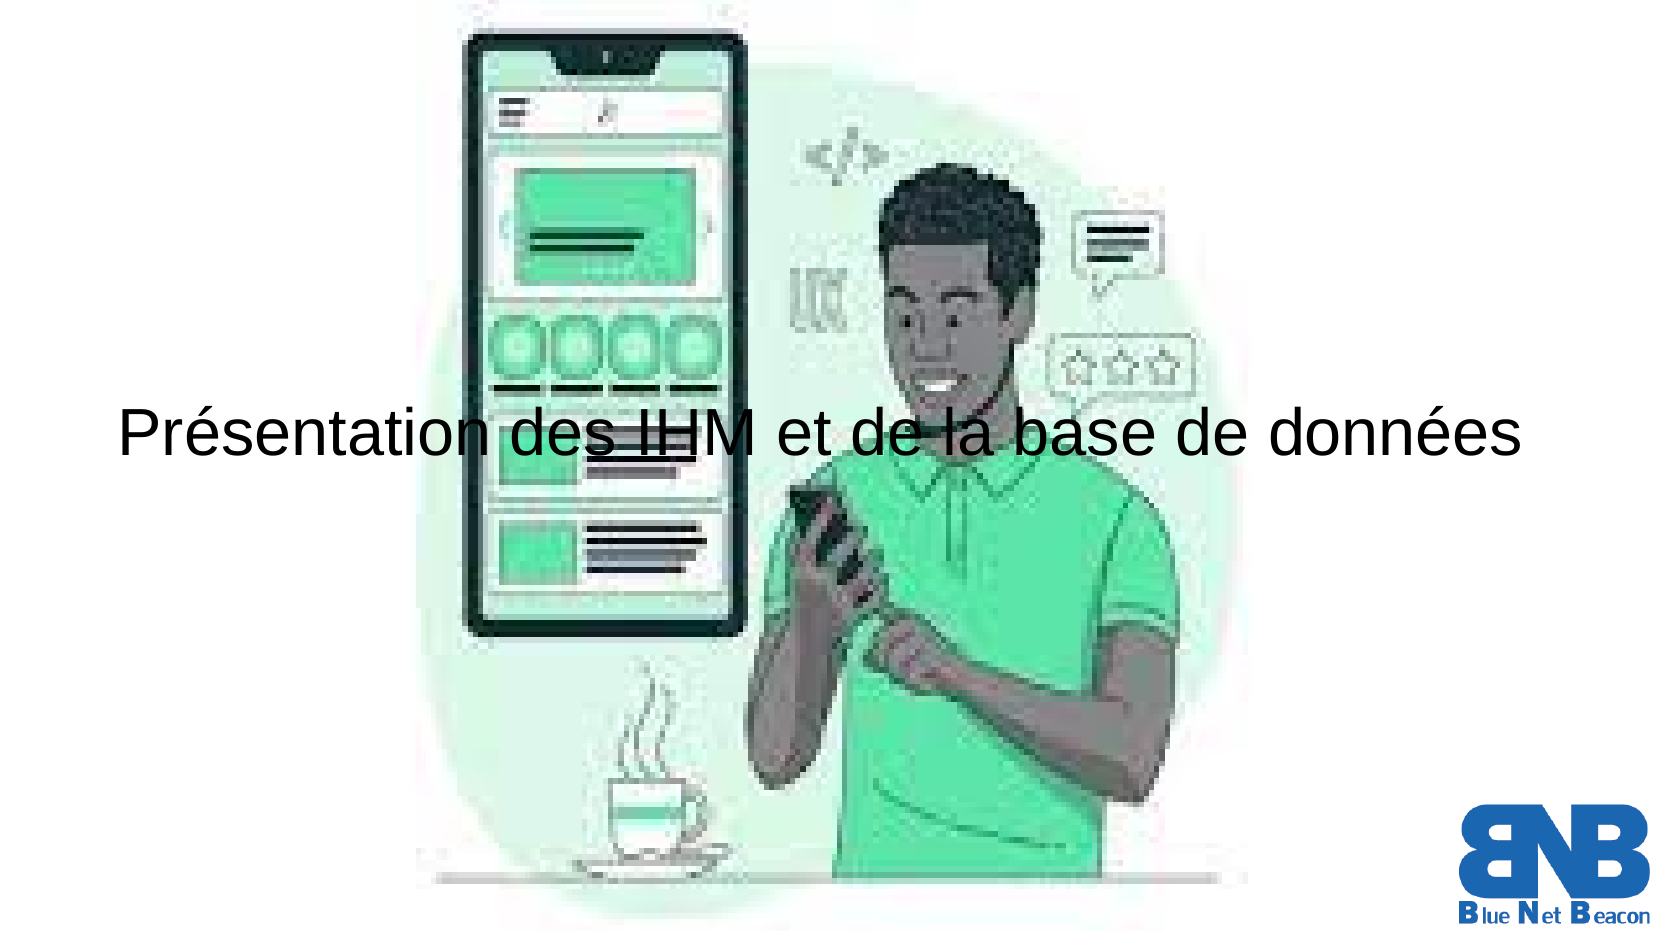

# Présentation des IHM et de la base de données